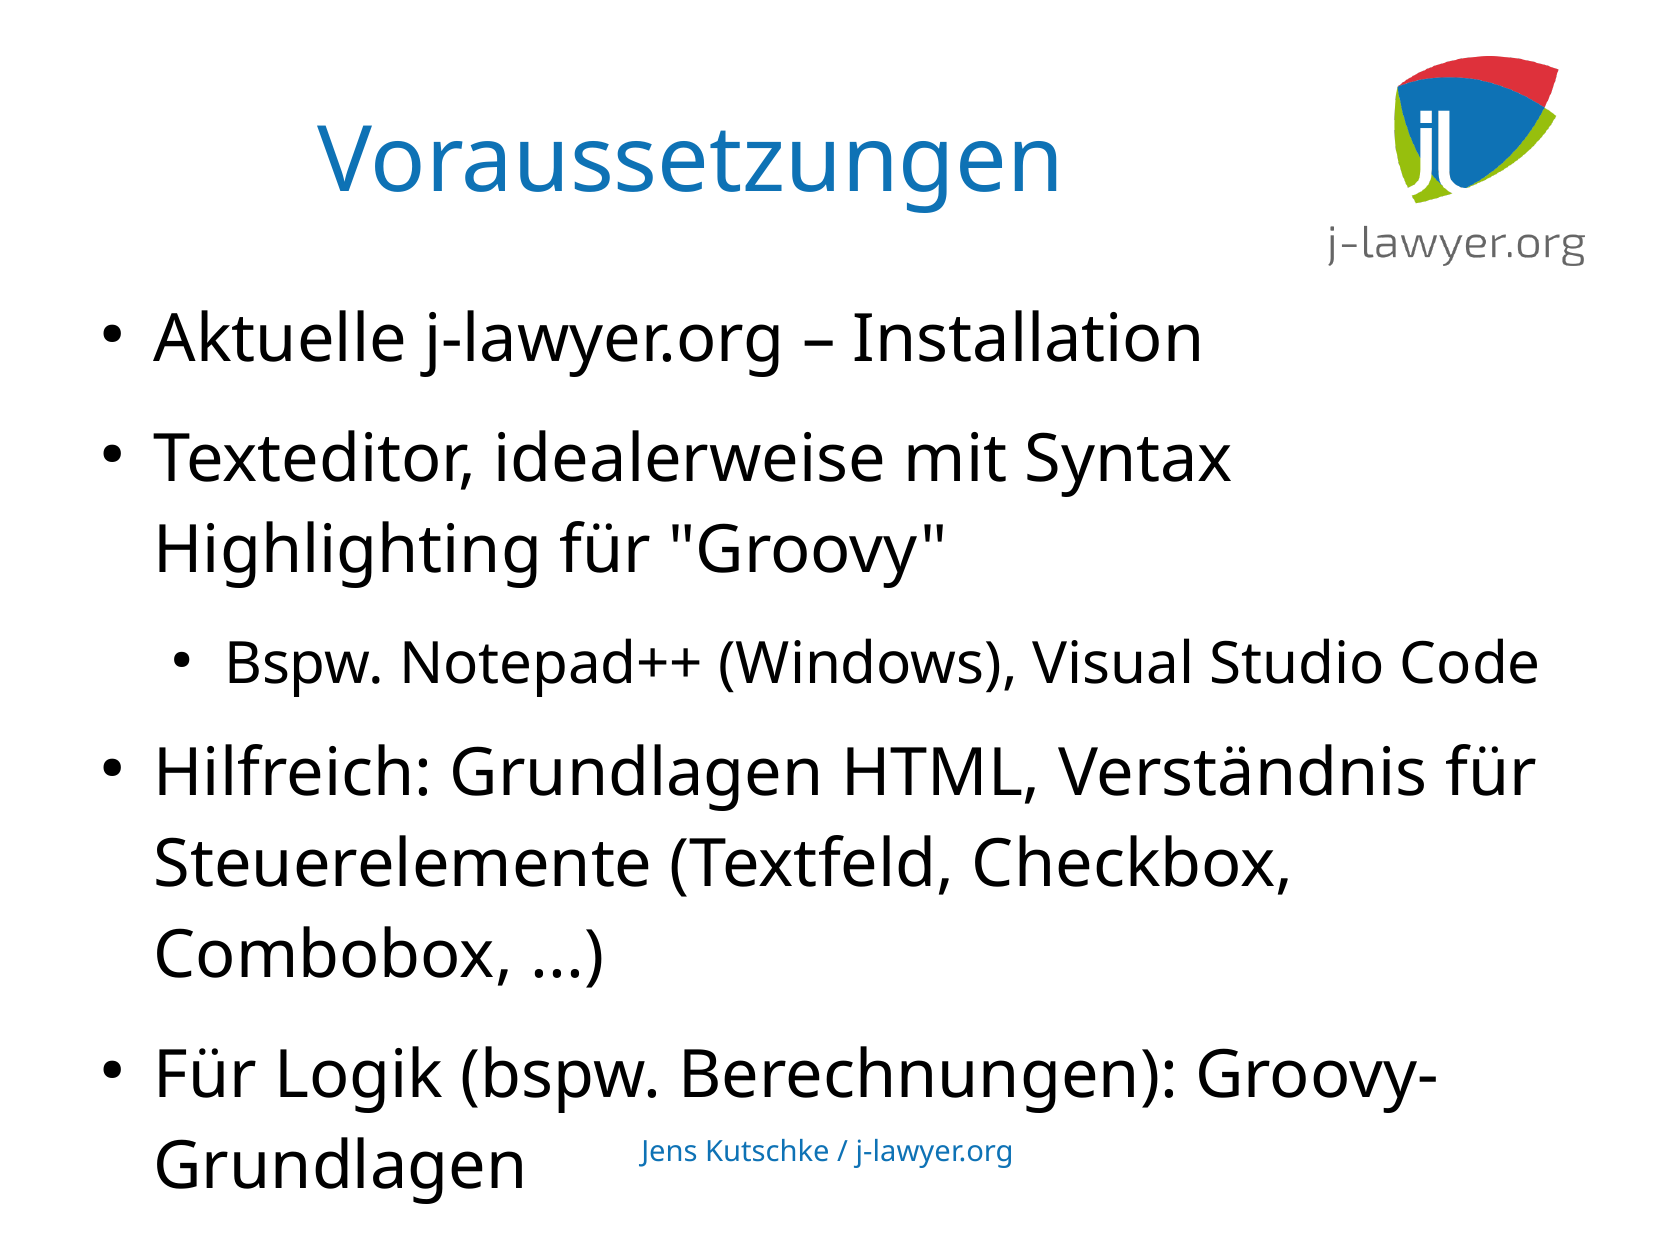

# Voraussetzungen
Aktuelle j-lawyer.org – Installation
Texteditor, idealerweise mit Syntax Highlighting für "Groovy"
Bspw. Notepad++ (Windows), Visual Studio Code
Hilfreich: Grundlagen HTML, Verständnis für Steuerelemente (Textfeld, Checkbox, Combobox, ...)
Für Logik (bspw. Berechnungen): Groovy-Grundlagen